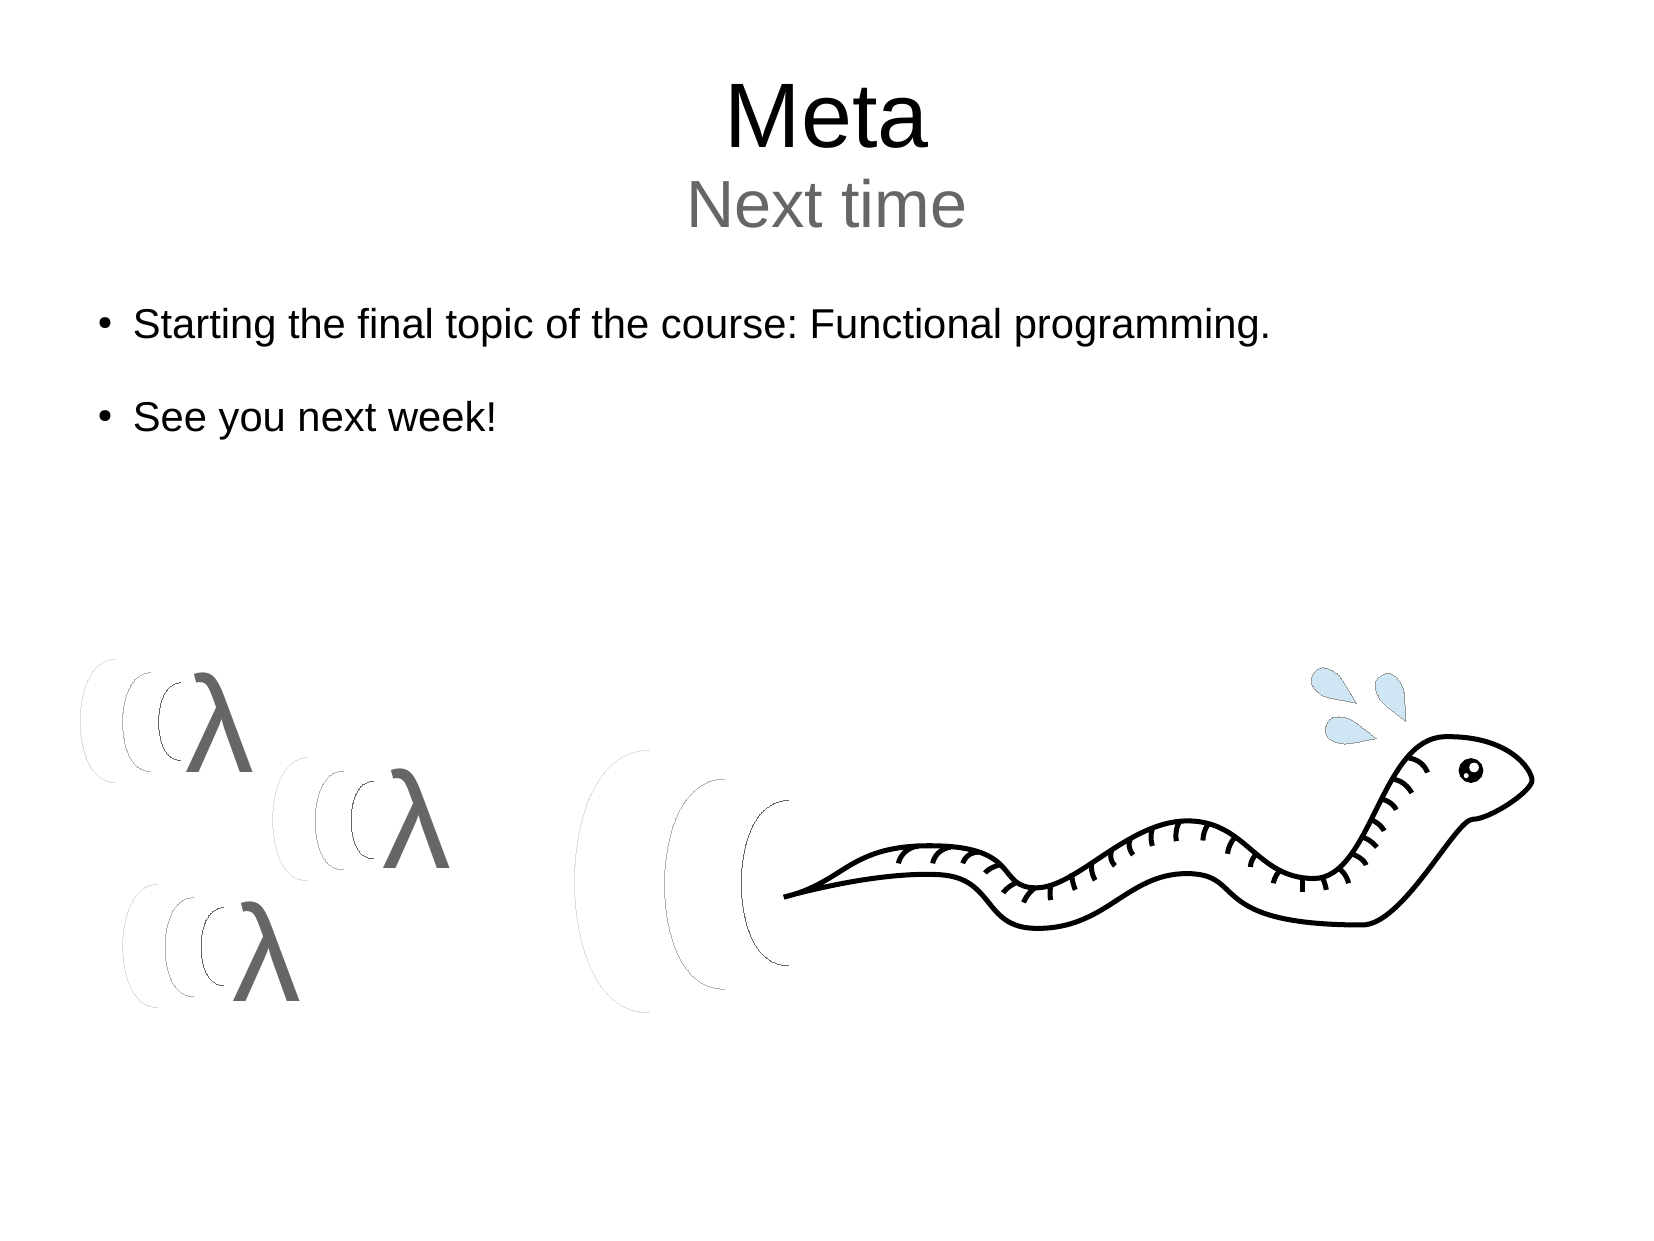

# Meta Next time
Starting the final topic of the course: Functional programming.
See you next week!
λ
λ
λ